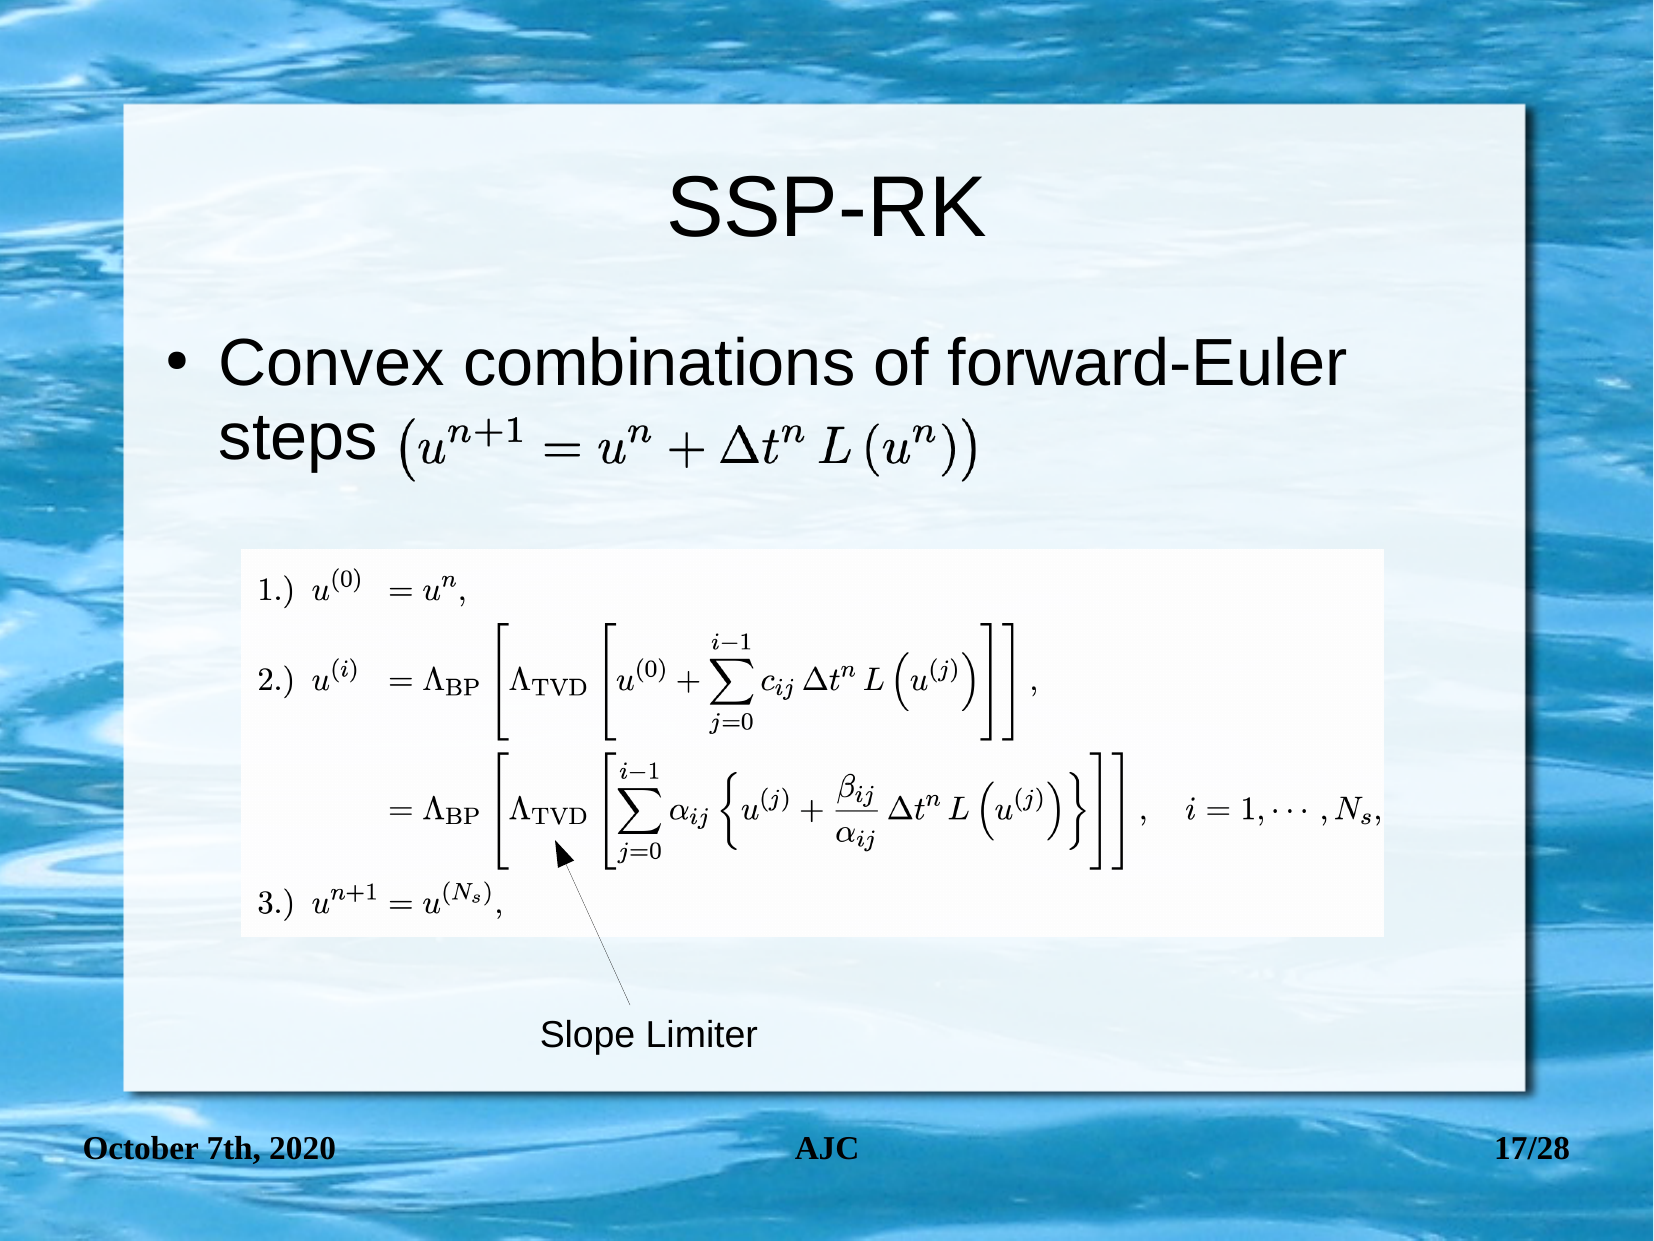

# SSP-RK
Convex combinations of forward-Euler steps
Slope Limiter
October 7th, 2020
AJC
17